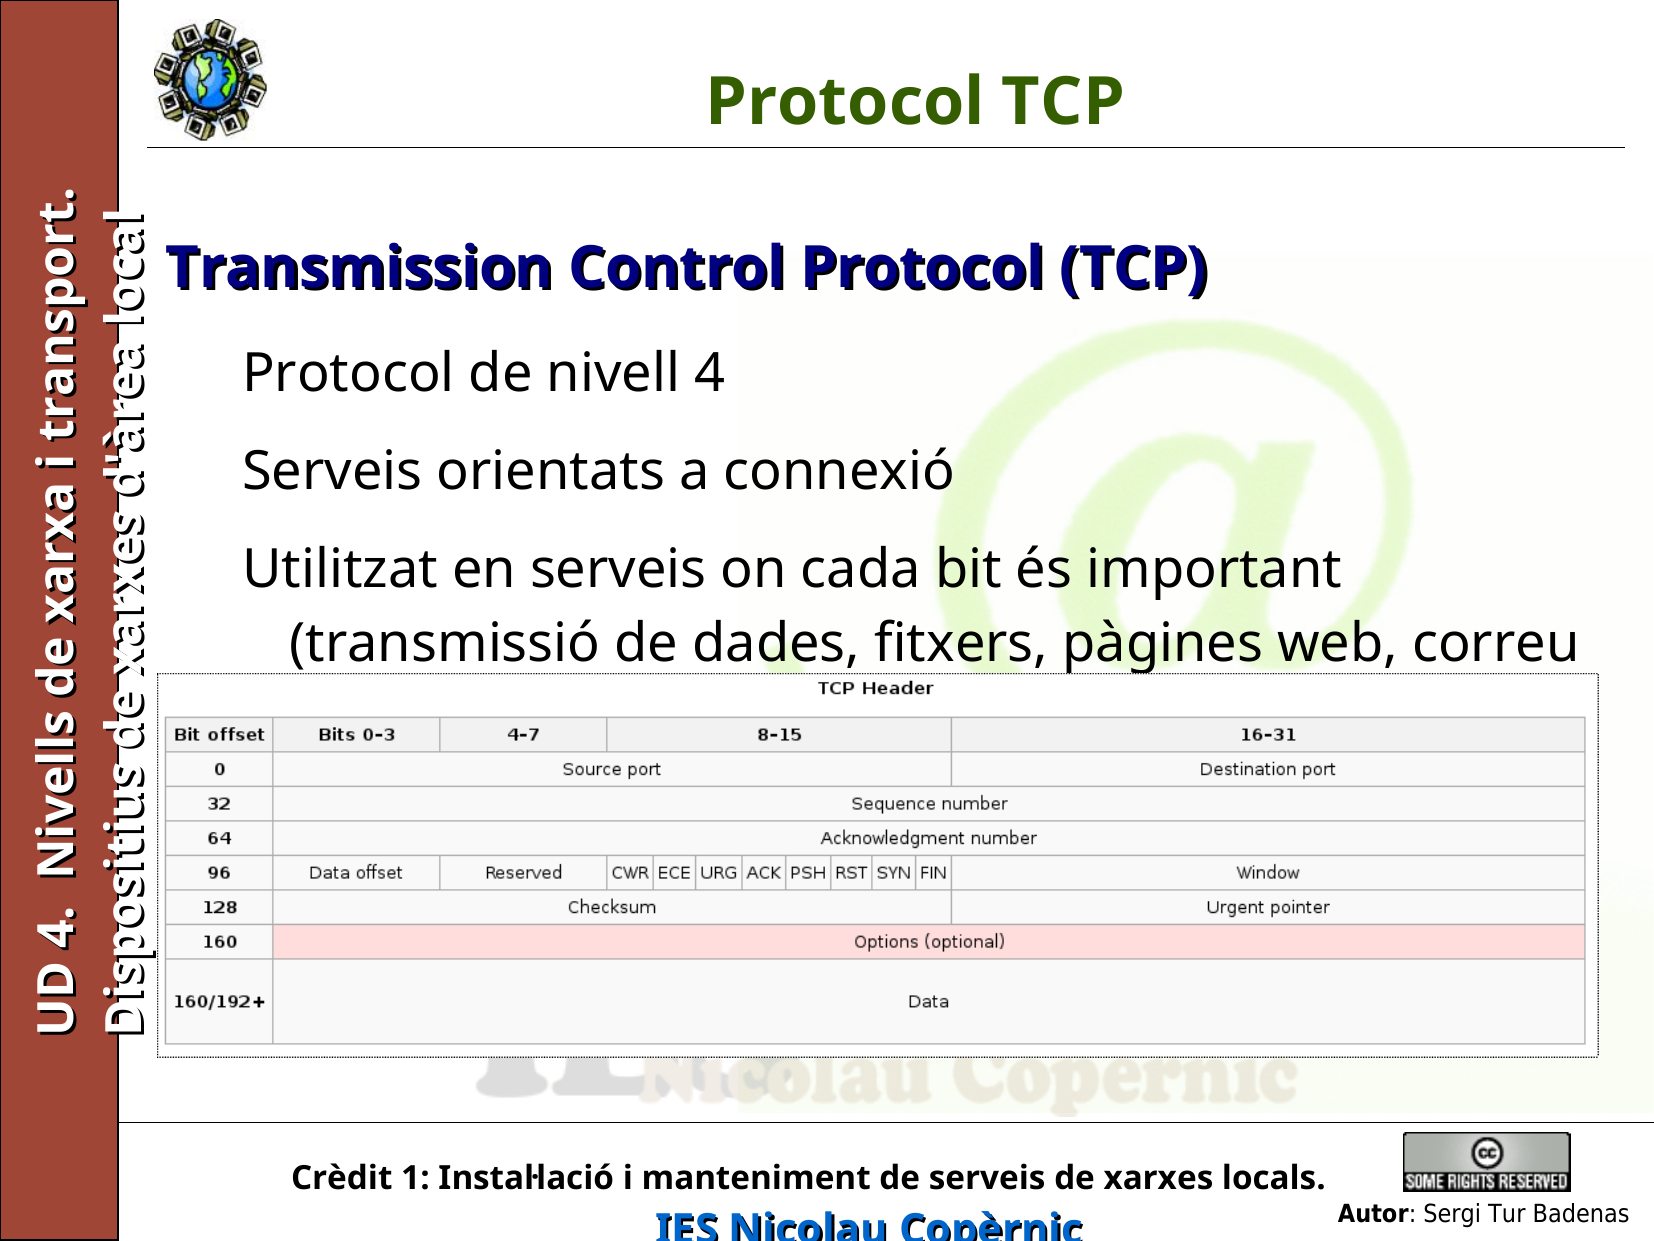

# Protocol TCP
Transmission Control Protocol (TCP)
Protocol de nivell 4
Serveis orientats a connexió
Utilitzat en serveis on cada bit és important (transmissió de dades, fitxers, pàgines web, correu electrònic...)
És un dels protocol importants d'Internet